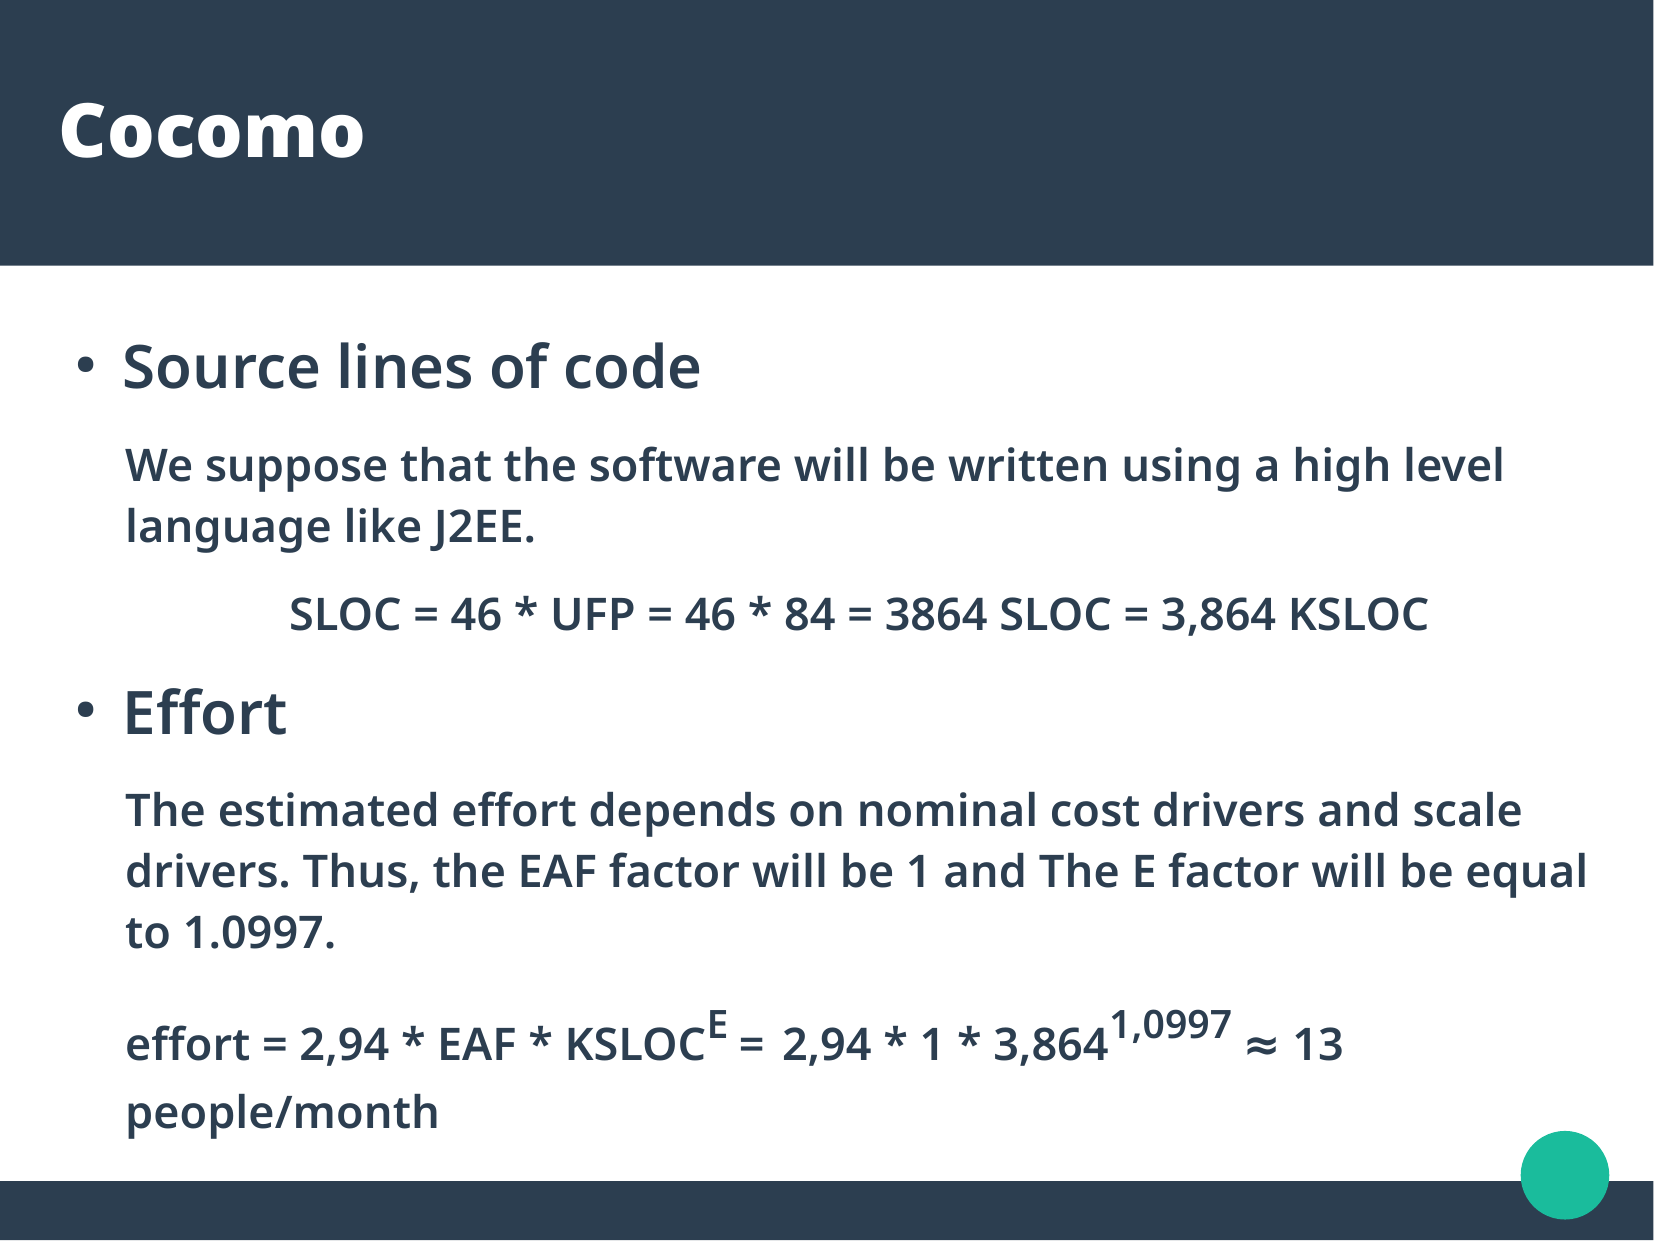

# Cocomo
Source lines of code
We suppose that the software will be written using a high level language like J2EE.
SLOC = 46 * UFP = 46 * 84 = 3864 SLOC = 3,864 KSLOC
Effort
The estimated effort depends on nominal cost drivers and scale drivers. Thus, the EAF factor will be 1 and The E factor will be equal to 1.0997.
effort = 2,94 * EAF * KSLOCE = 2,94 * 1 * 3,8641,0997 ≈ 13 people/month